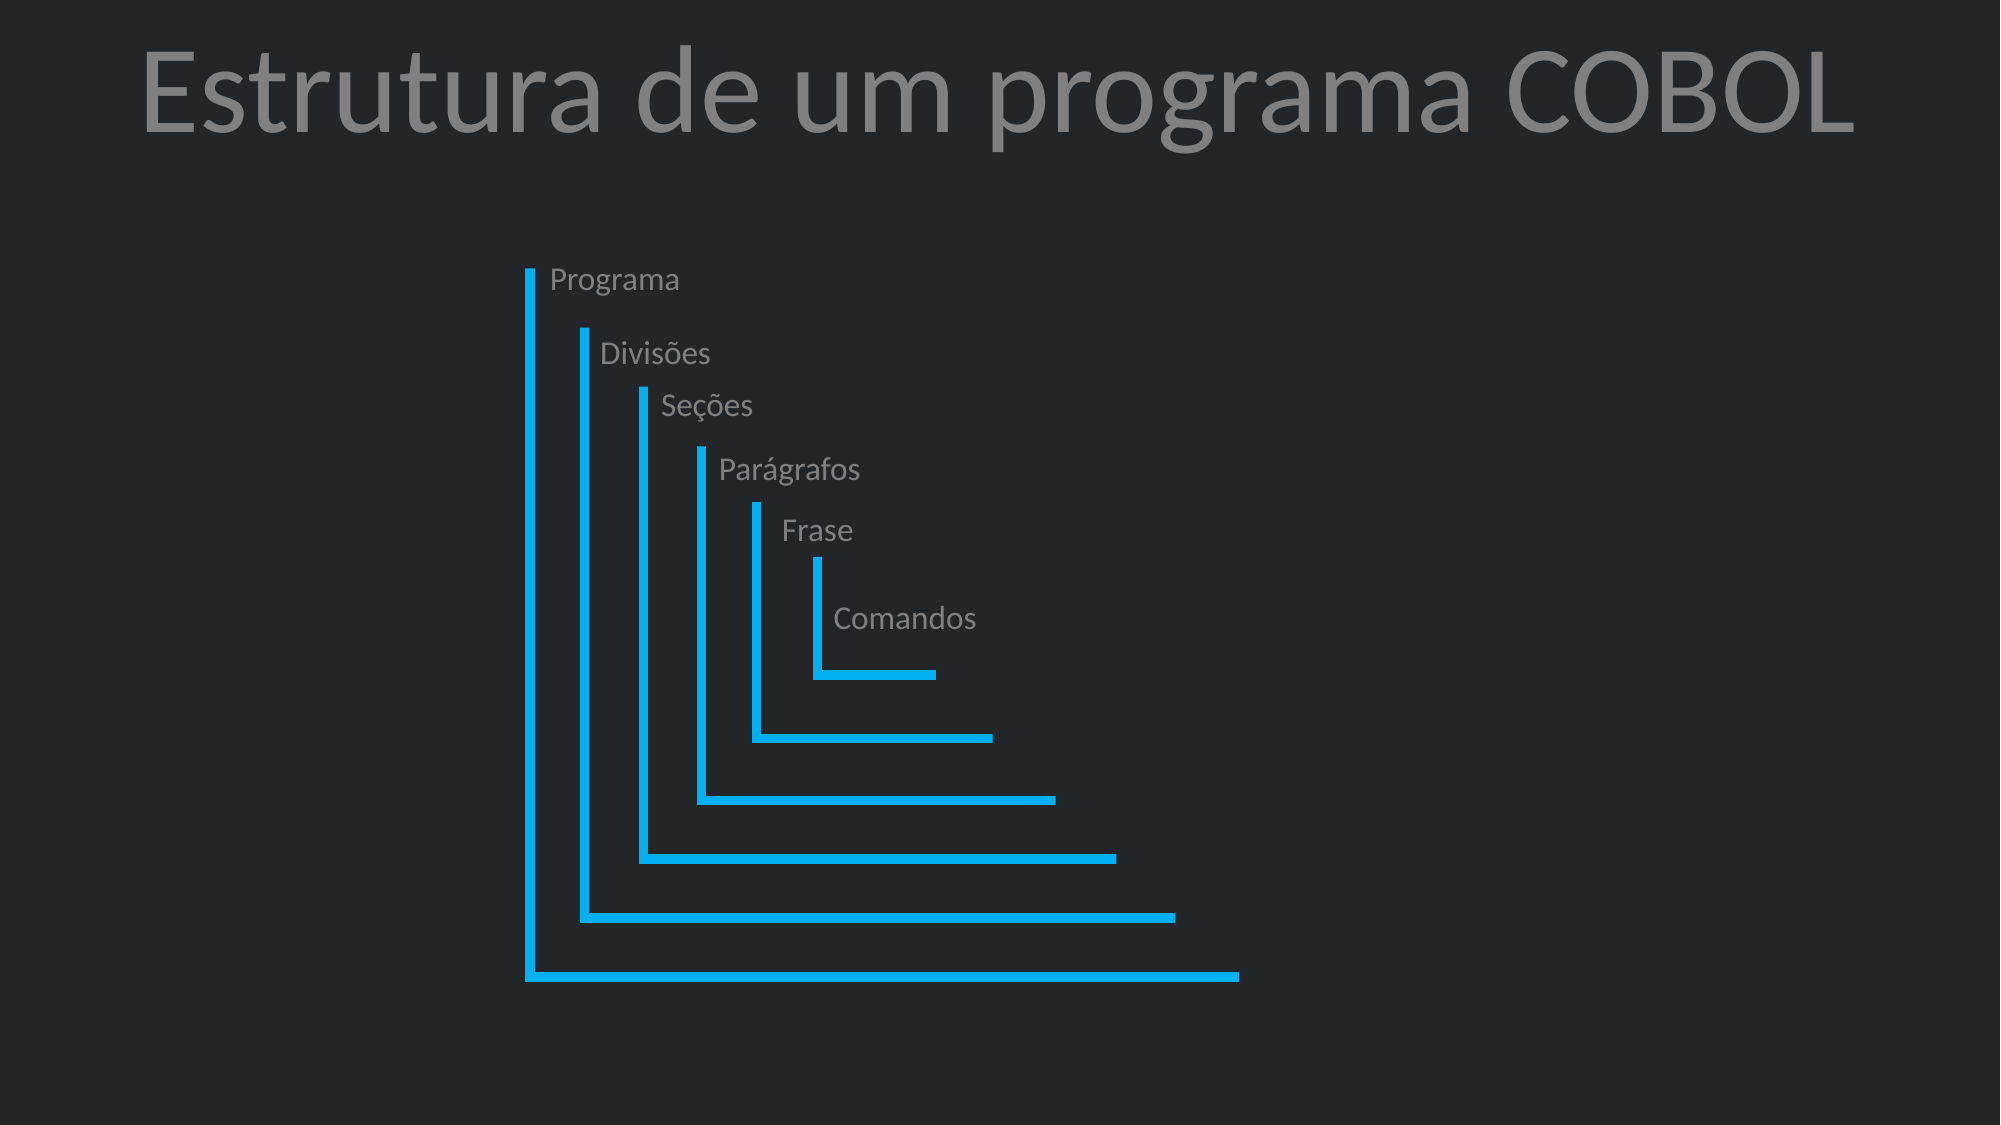

Estrutura de um programa COBOL
Programa
Divisões
Seções
Parágrafos
Frase
Comandos